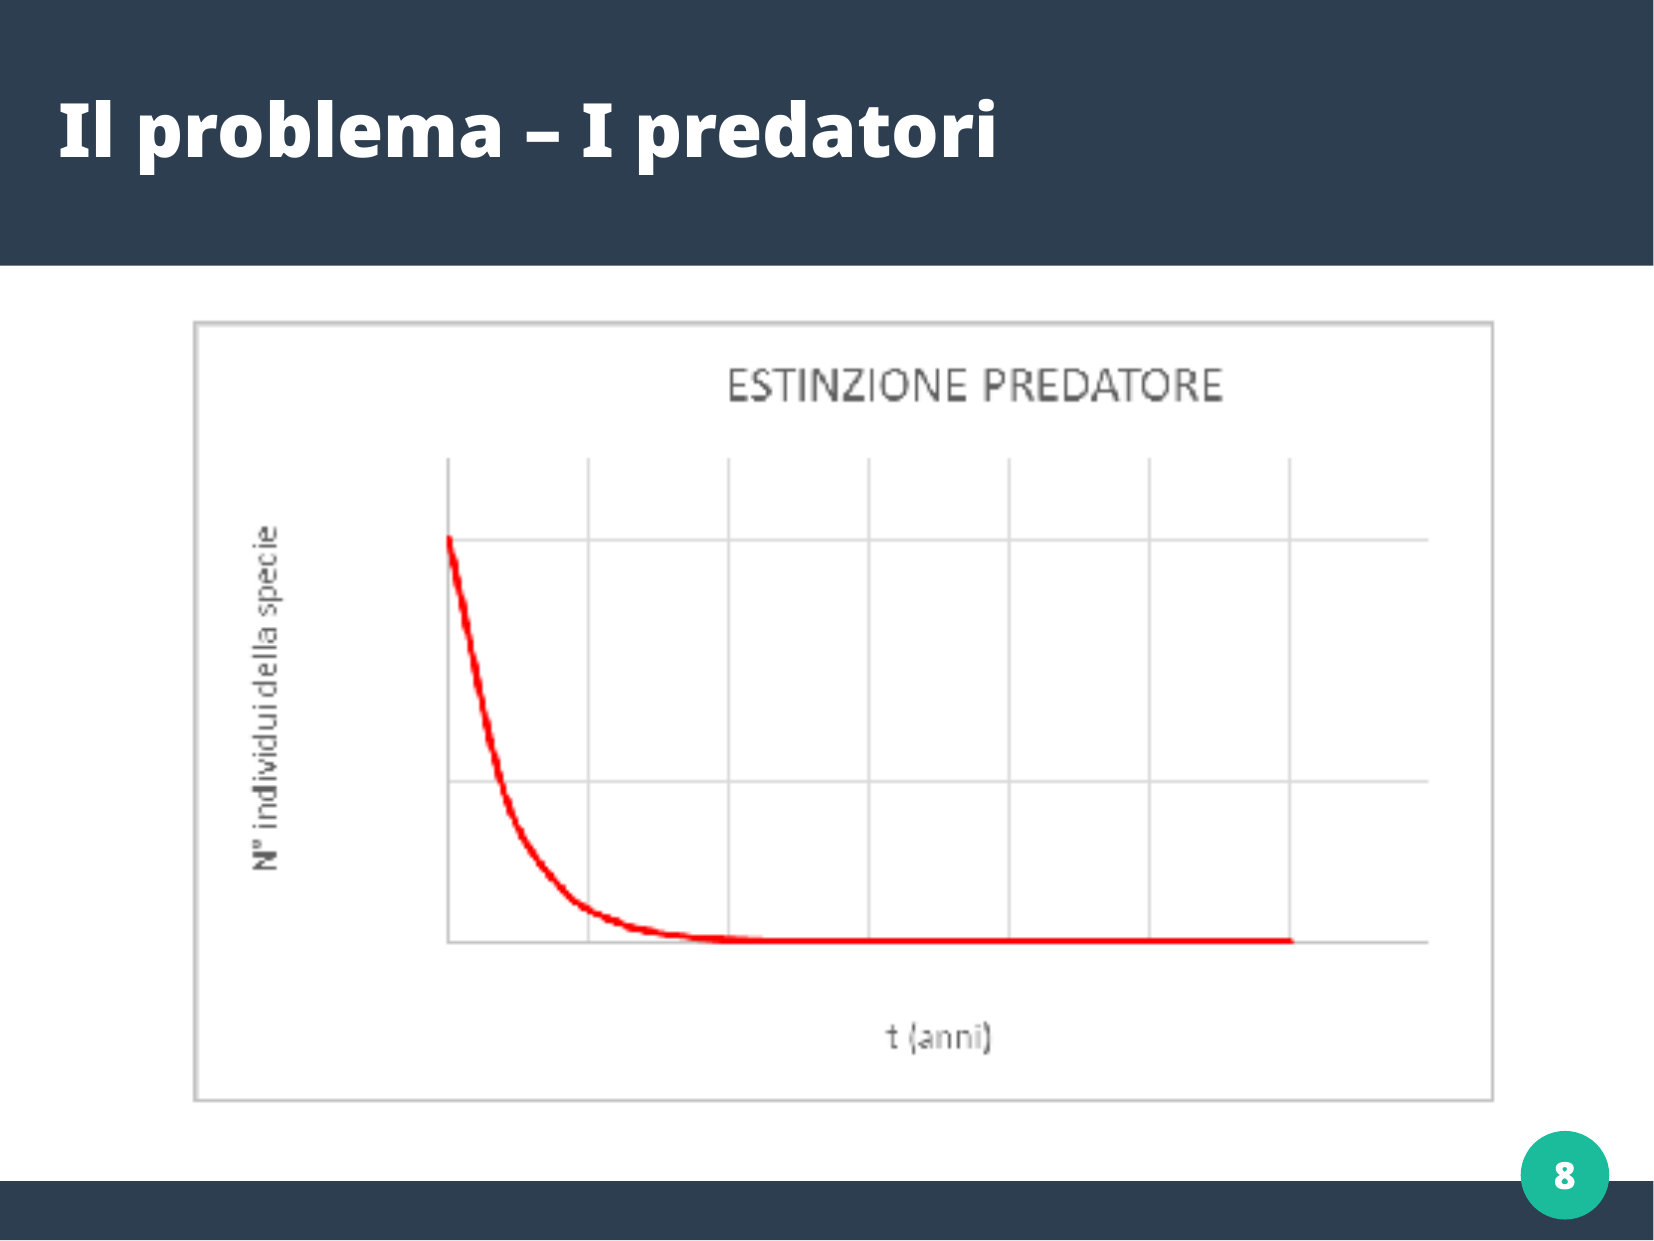

# Il problema – I predatori
8